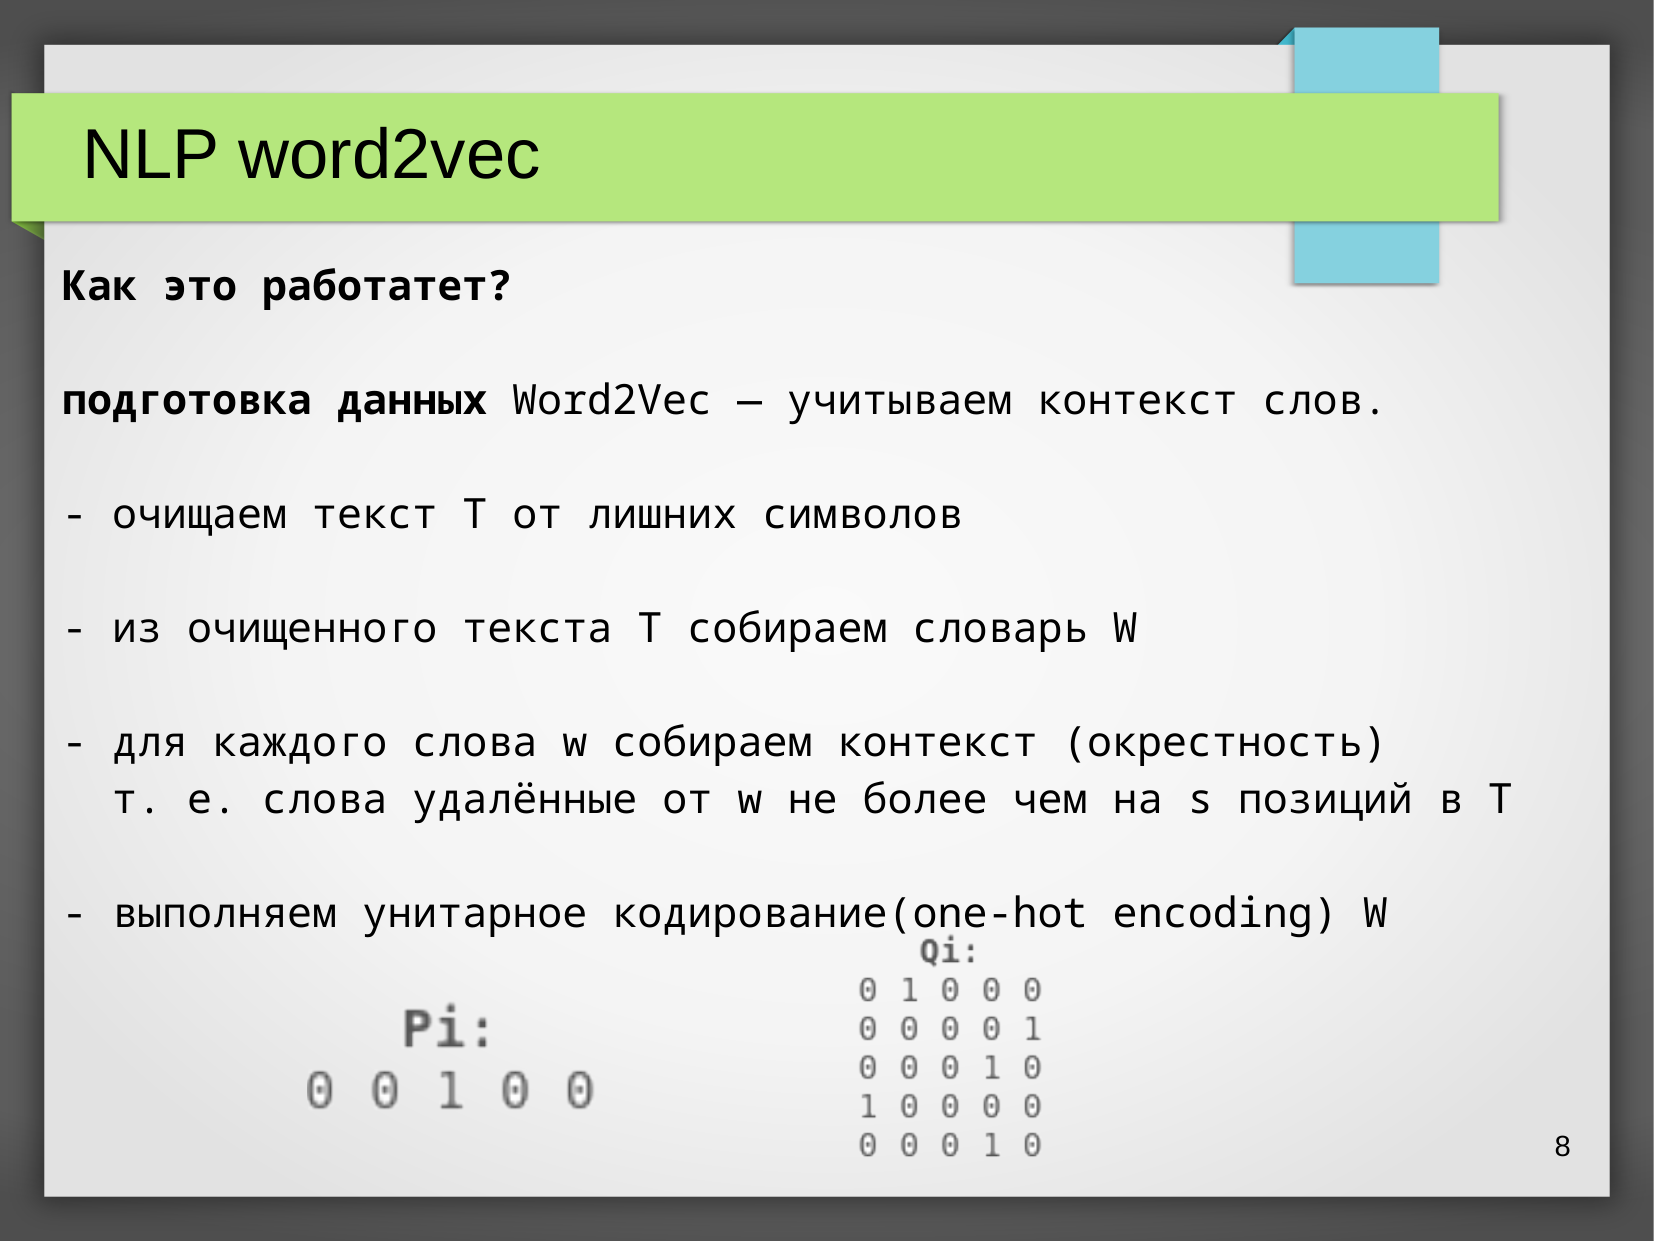

# NLP word2vec
Как это работатет?
подготовка данных Word2Vec — учитываем контекст слов.
- очищаем текст T от лишних символов
- из очищенного текста T собираем словарь W
- для каждого слова w собираем контекст (окрестность)
 т. е. слова удалённые от w не более чем на s позиций в T
- выполняем унитарное кодирование(one-hot encoding) W
8